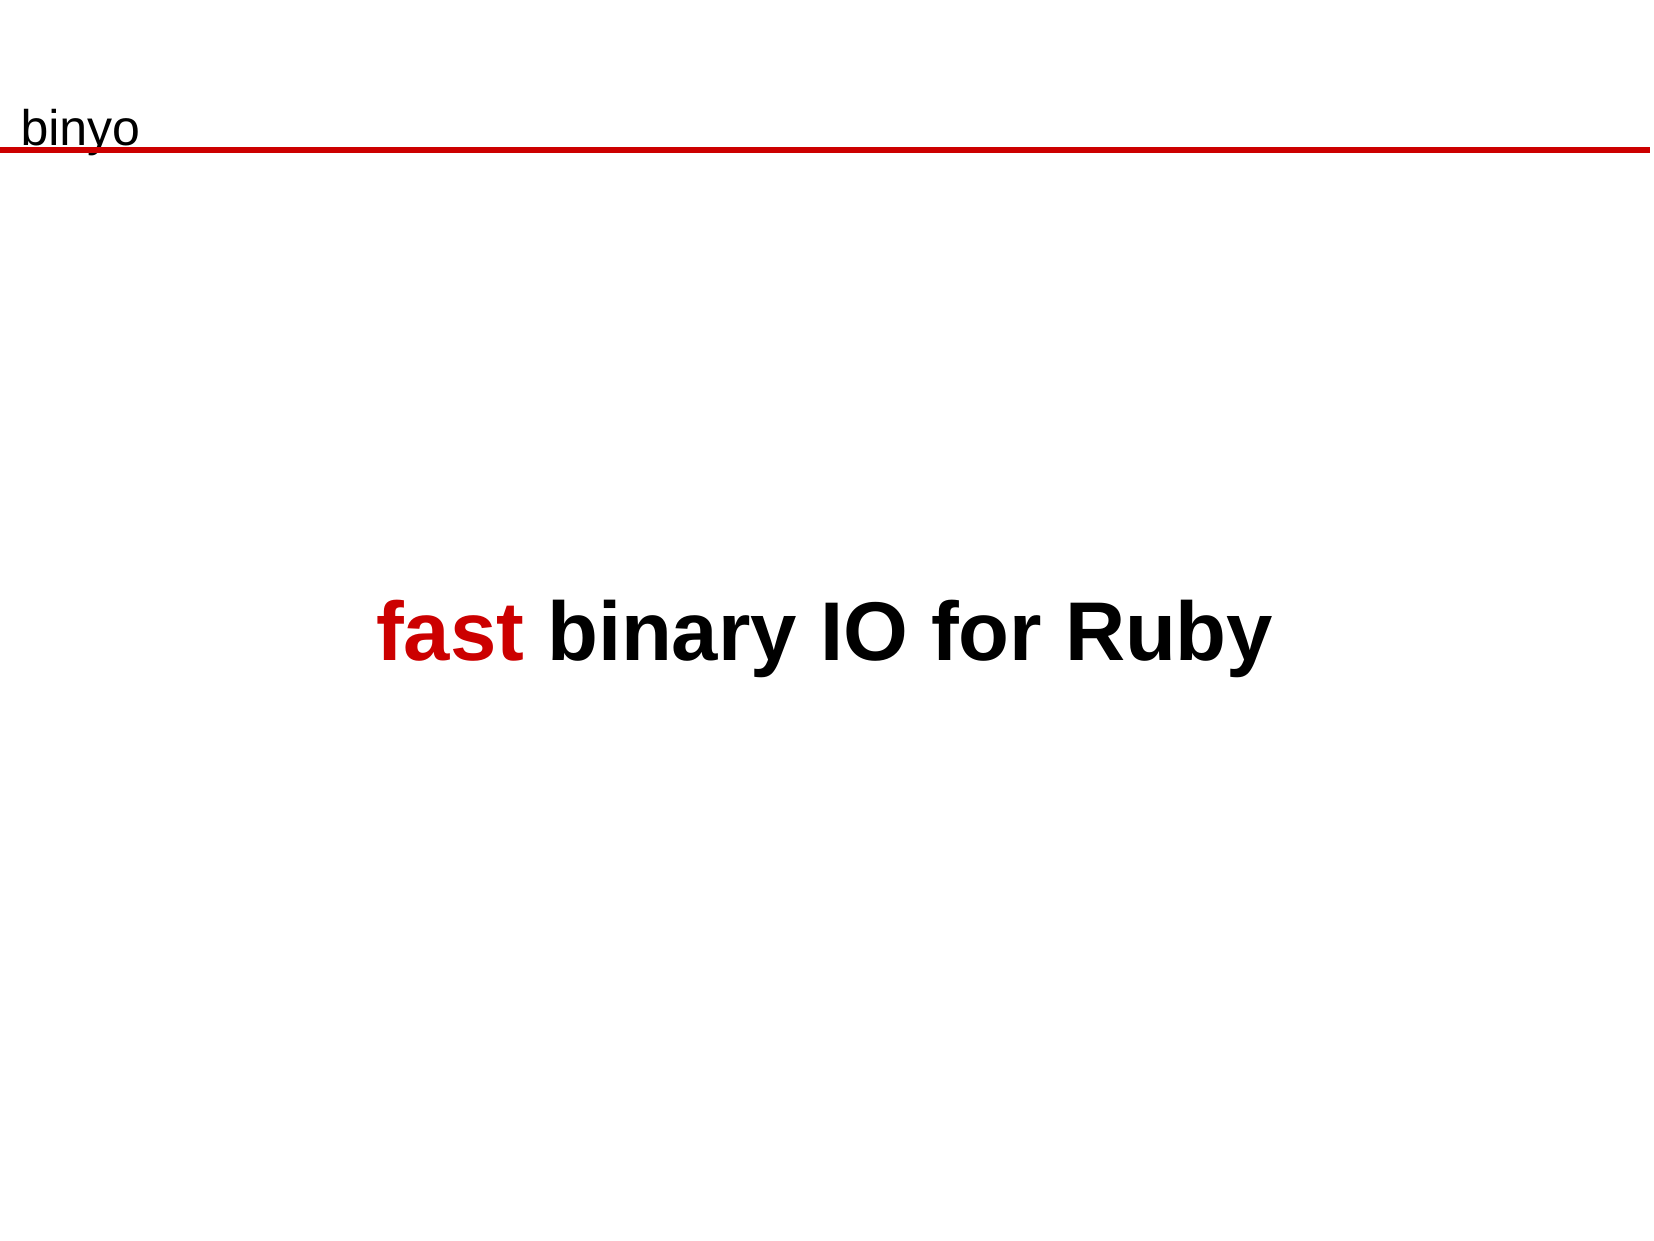

#
binyo
fast binary IO for Ruby